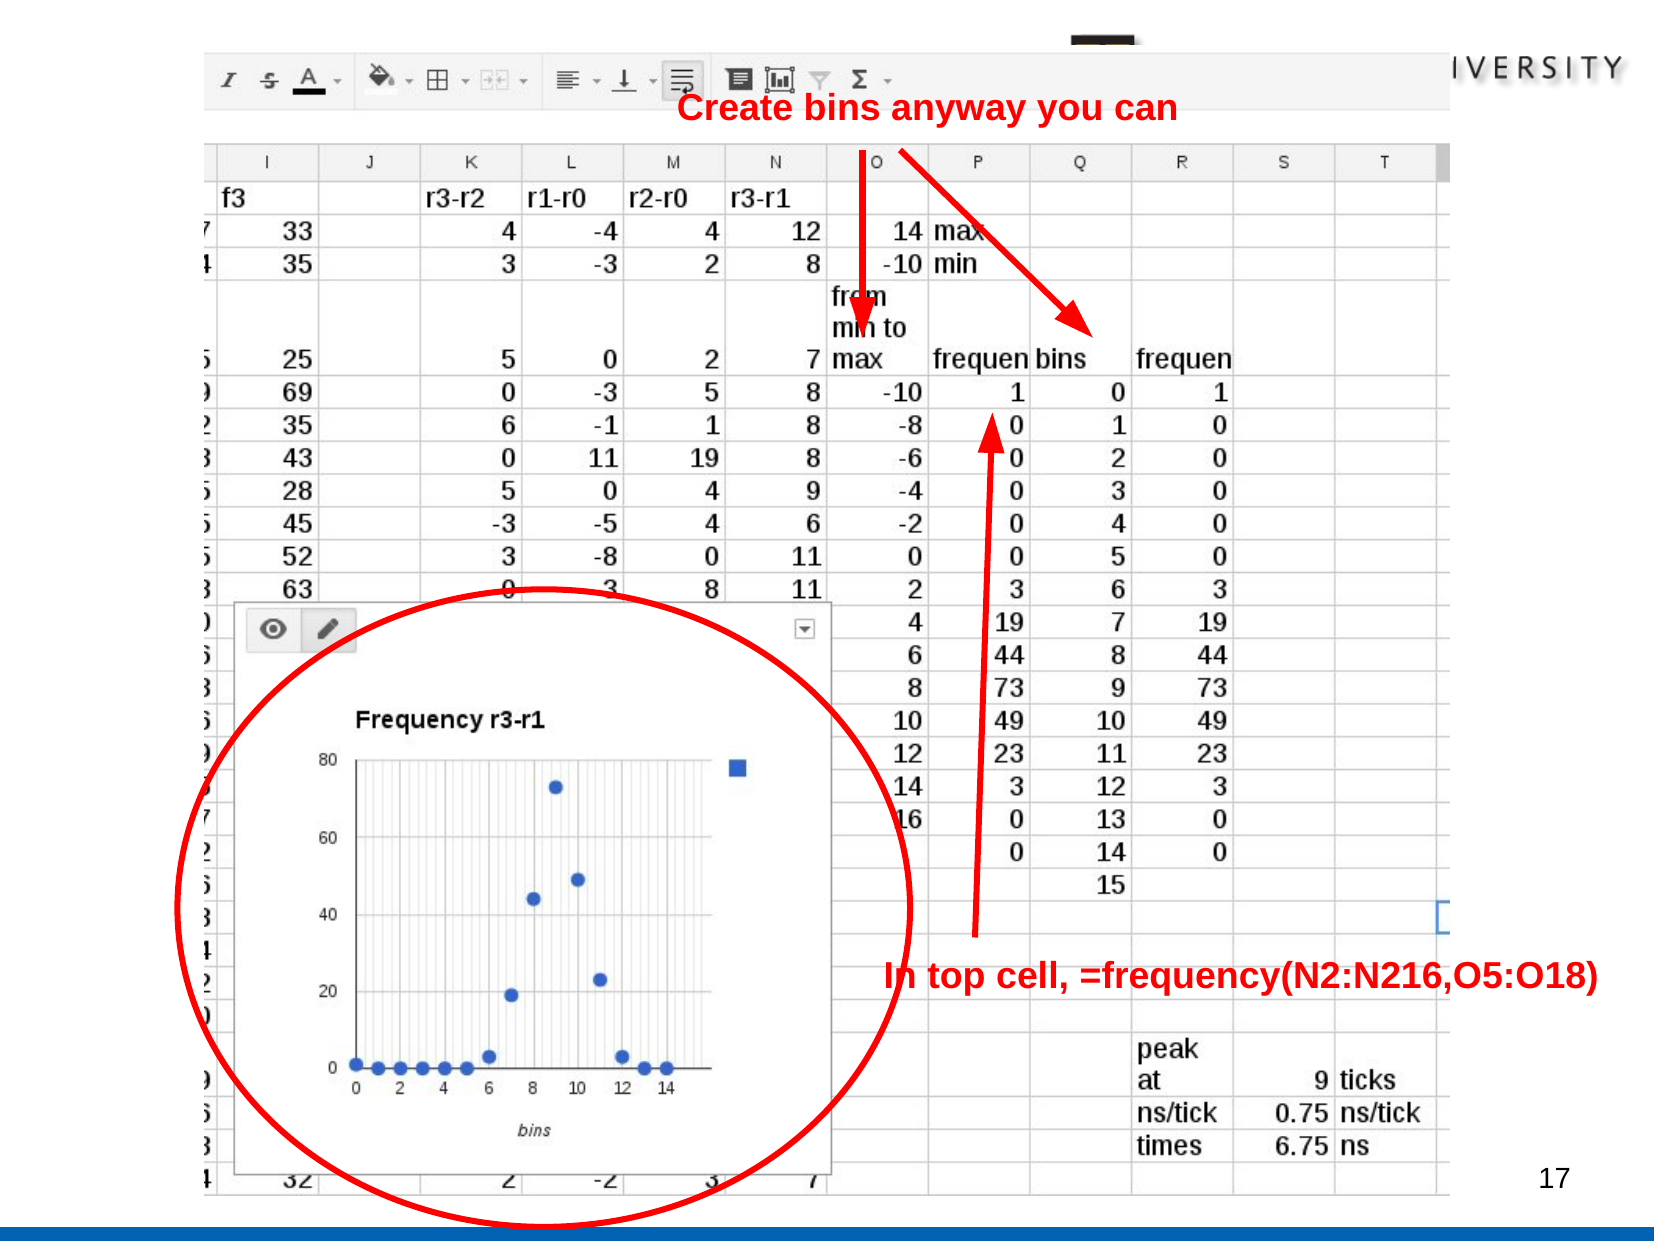

Create bins anyway you can
In top cell, =frequency(N2:N216,O5:O18)
Vanderbilt Particle Physics
17